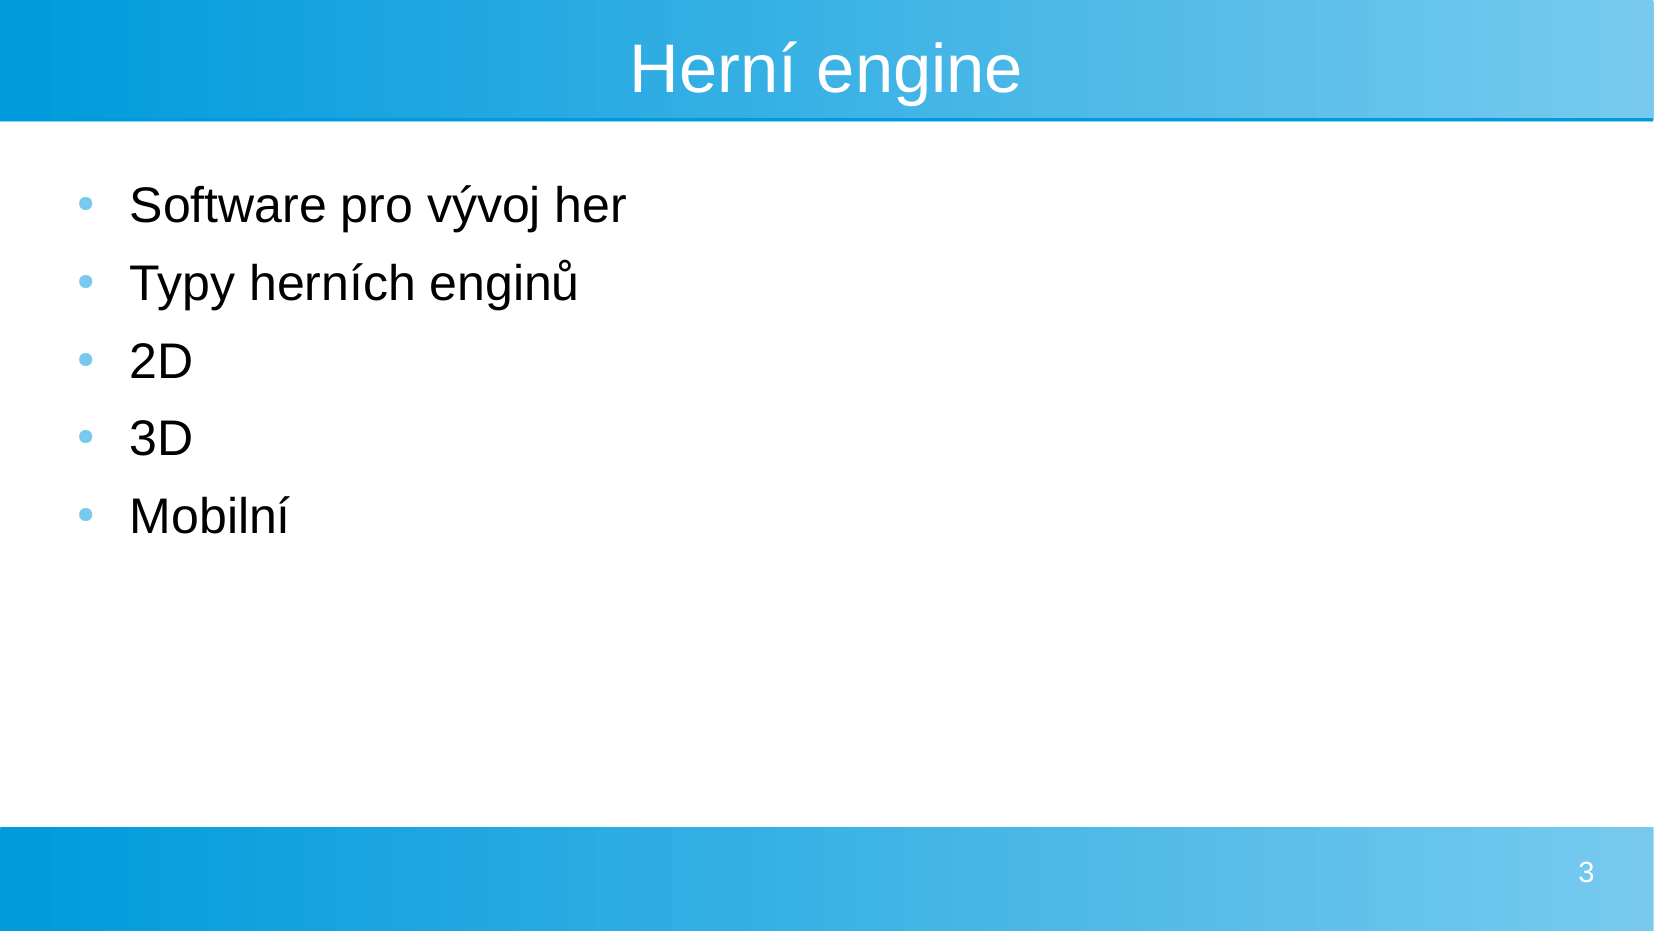

# Herní engine
Software pro vývoj her
Typy herních enginů
2D
3D
Mobilní
3